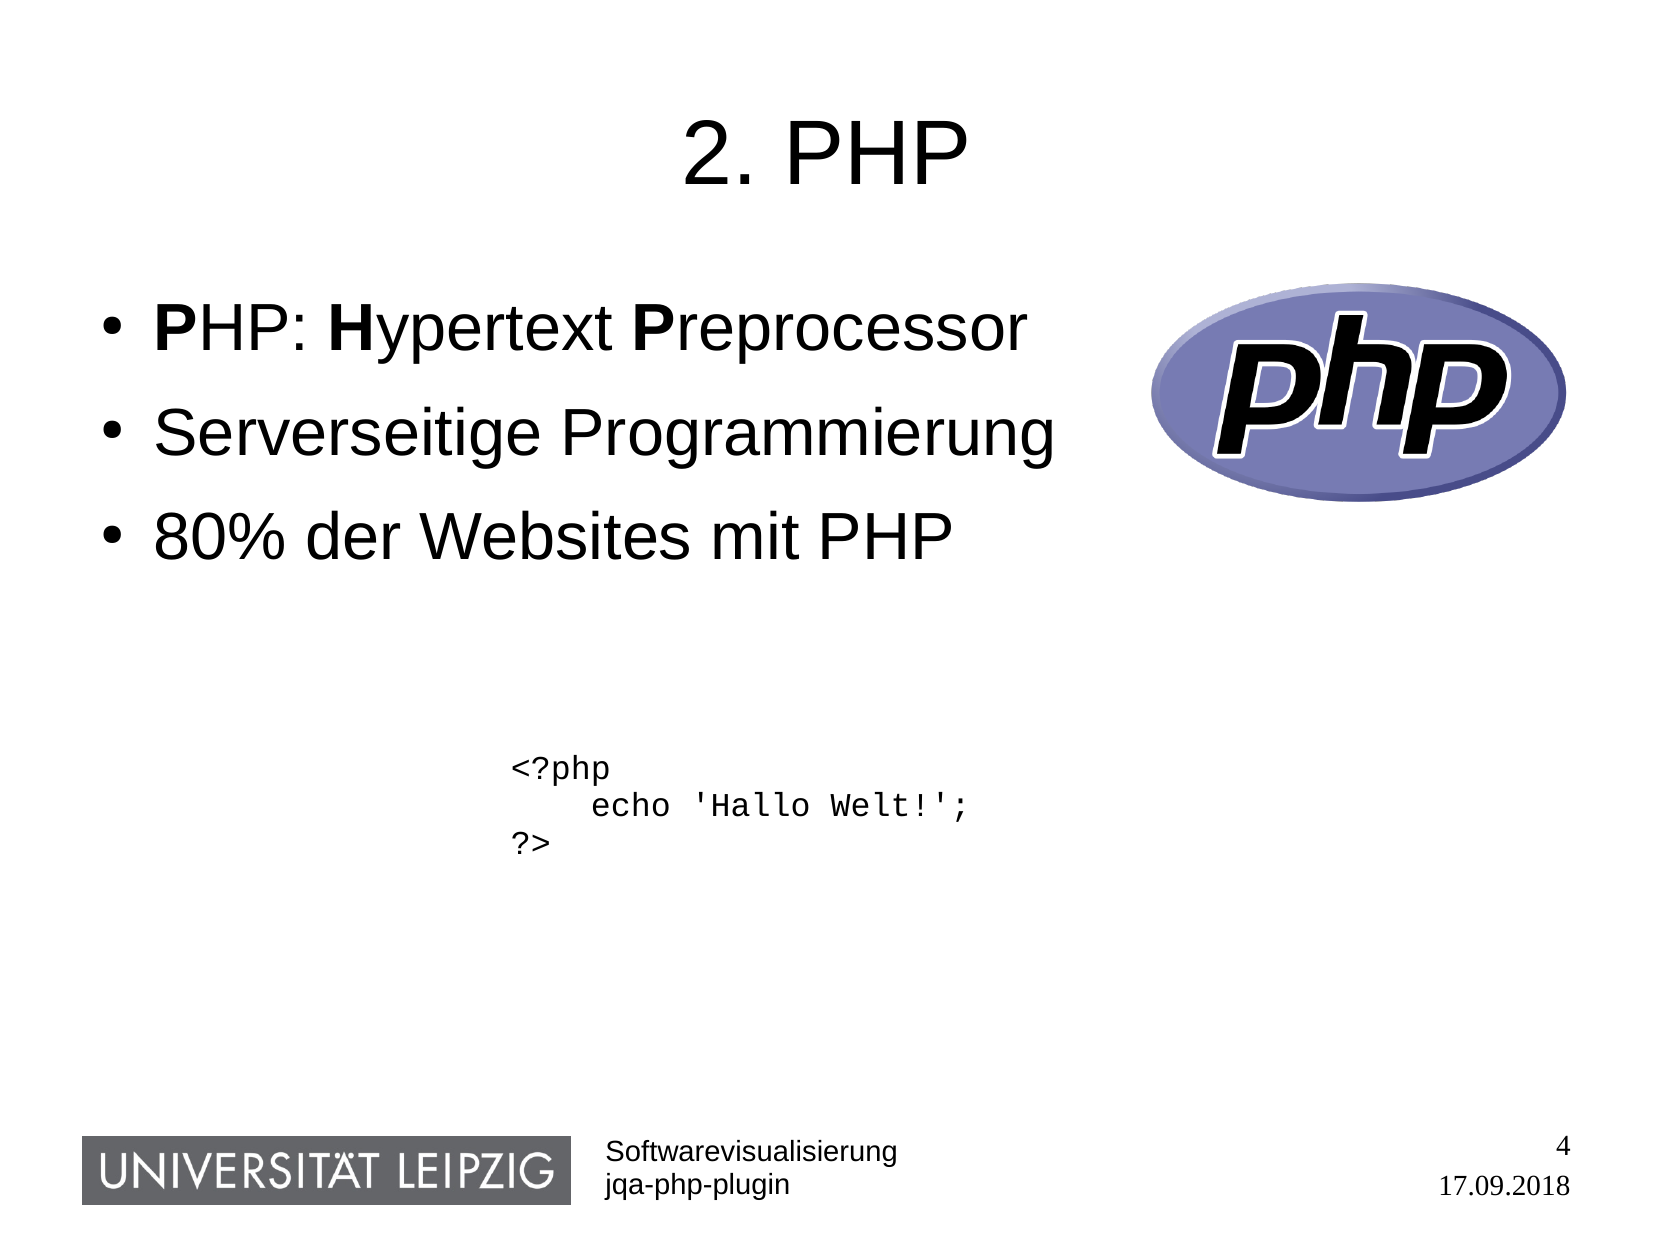

# 2. PHP
PHP: Hypertext Preprocessor
Serverseitige Programmierung
80% der Websites mit PHP
<?php
 echo 'Hallo Welt!';
?>
4
17.09.2018